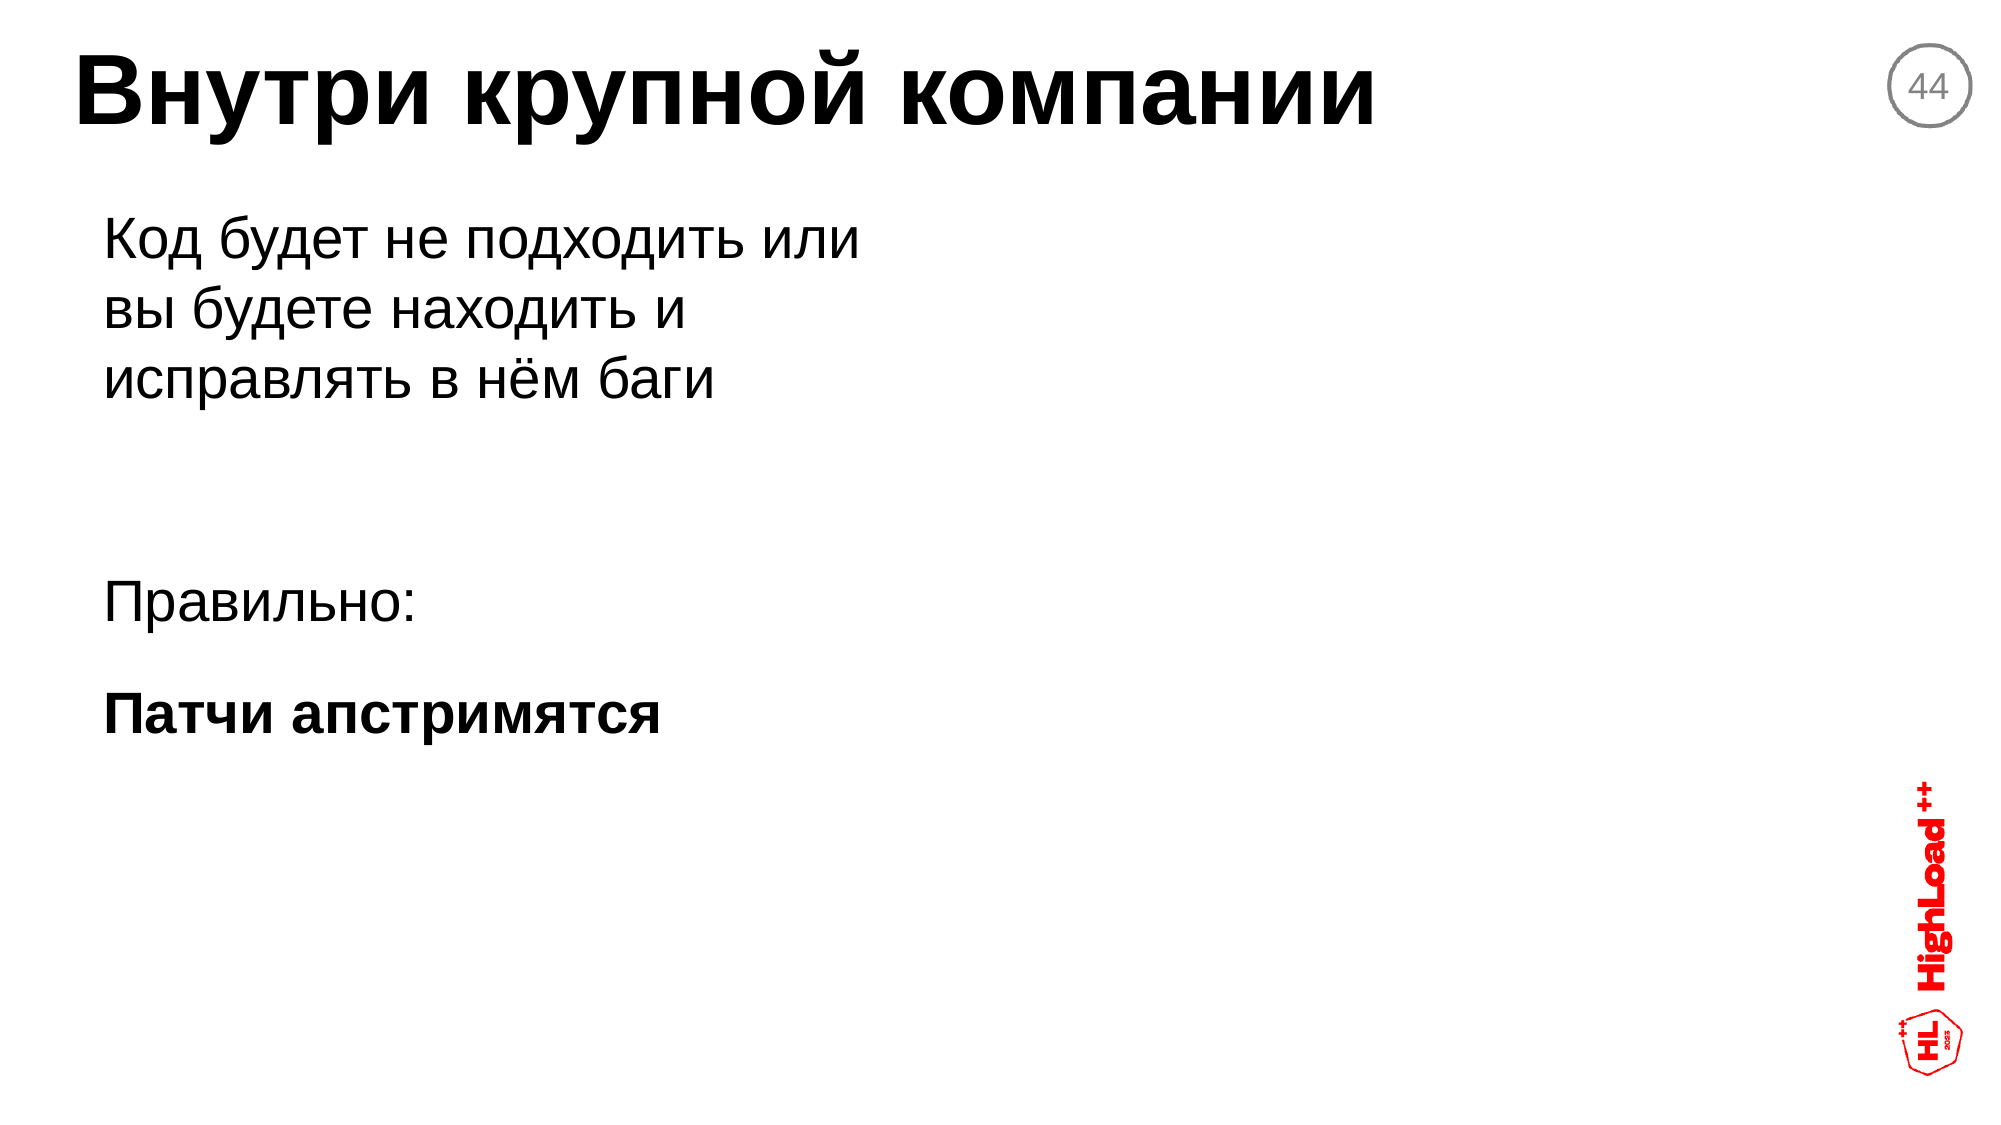

# Внутри крупной компании
44
Код будет не подходить или вы будете находить и исправлять в нём баги
Правильно:
Патчи апстримятся